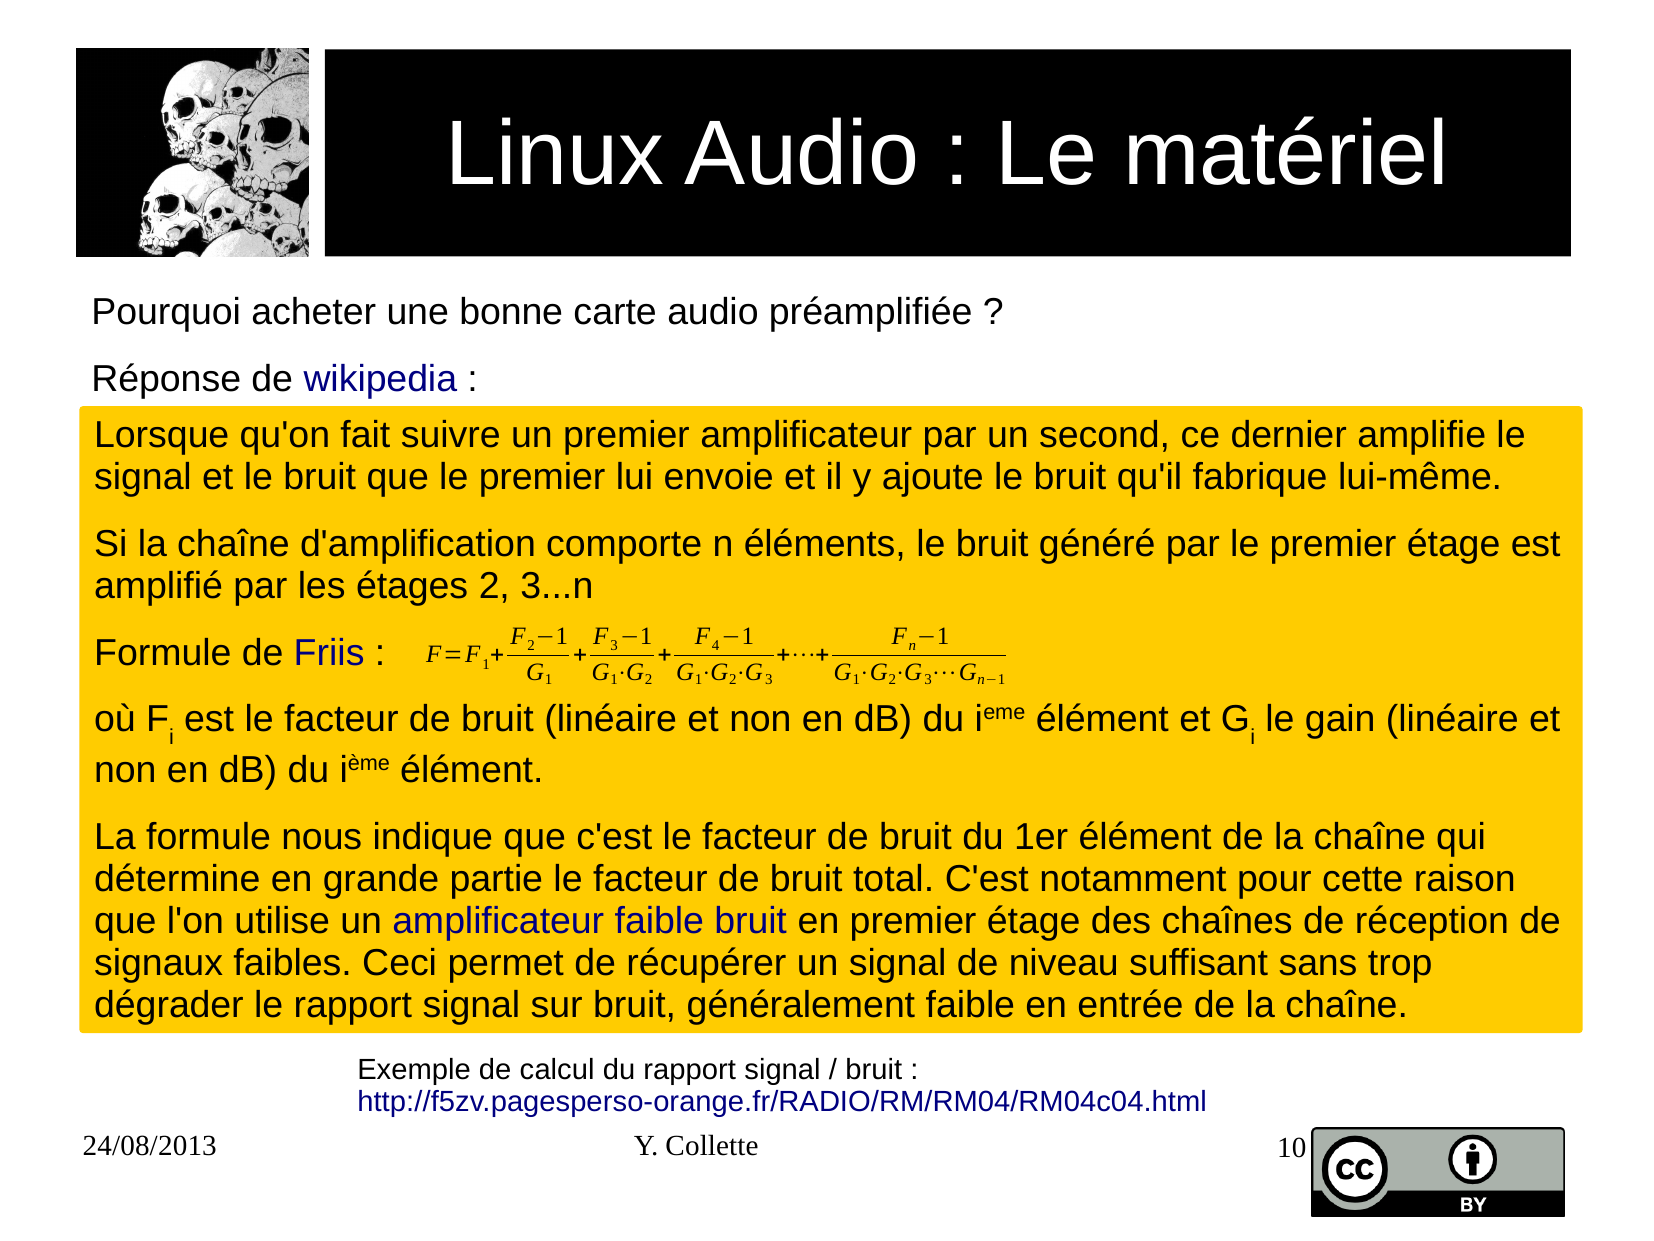

# Linux Audio : Le matériel
Pourquoi acheter une bonne carte audio préamplifiée ?
Réponse de wikipedia :
Lorsque qu'on fait suivre un premier amplificateur par un second, ce dernier amplifie le signal et le bruit que le premier lui envoie et il y ajoute le bruit qu'il fabrique lui-même.
Si la chaîne d'amplification comporte n éléments, le bruit généré par le premier étage est amplifié par les étages 2, 3...n
Formule de Friis :
où Fi est le facteur de bruit (linéaire et non en dB) du ieme élément et Gi le gain (linéaire et non en dB) du ième élément.
La formule nous indique que c'est le facteur de bruit du 1er élément de la chaîne qui détermine en grande partie le facteur de bruit total. C'est notamment pour cette raison que l'on utilise un amplificateur faible bruit en premier étage des chaînes de réception de signaux faibles. Ceci permet de récupérer un signal de niveau suffisant sans trop dégrader le rapport signal sur bruit, généralement faible en entrée de la chaîne.
Exemple de calcul du rapport signal / bruit :
http://f5zv.pagesperso-orange.fr/RADIO/RM/RM04/RM04c04.html
Y. Collette
10